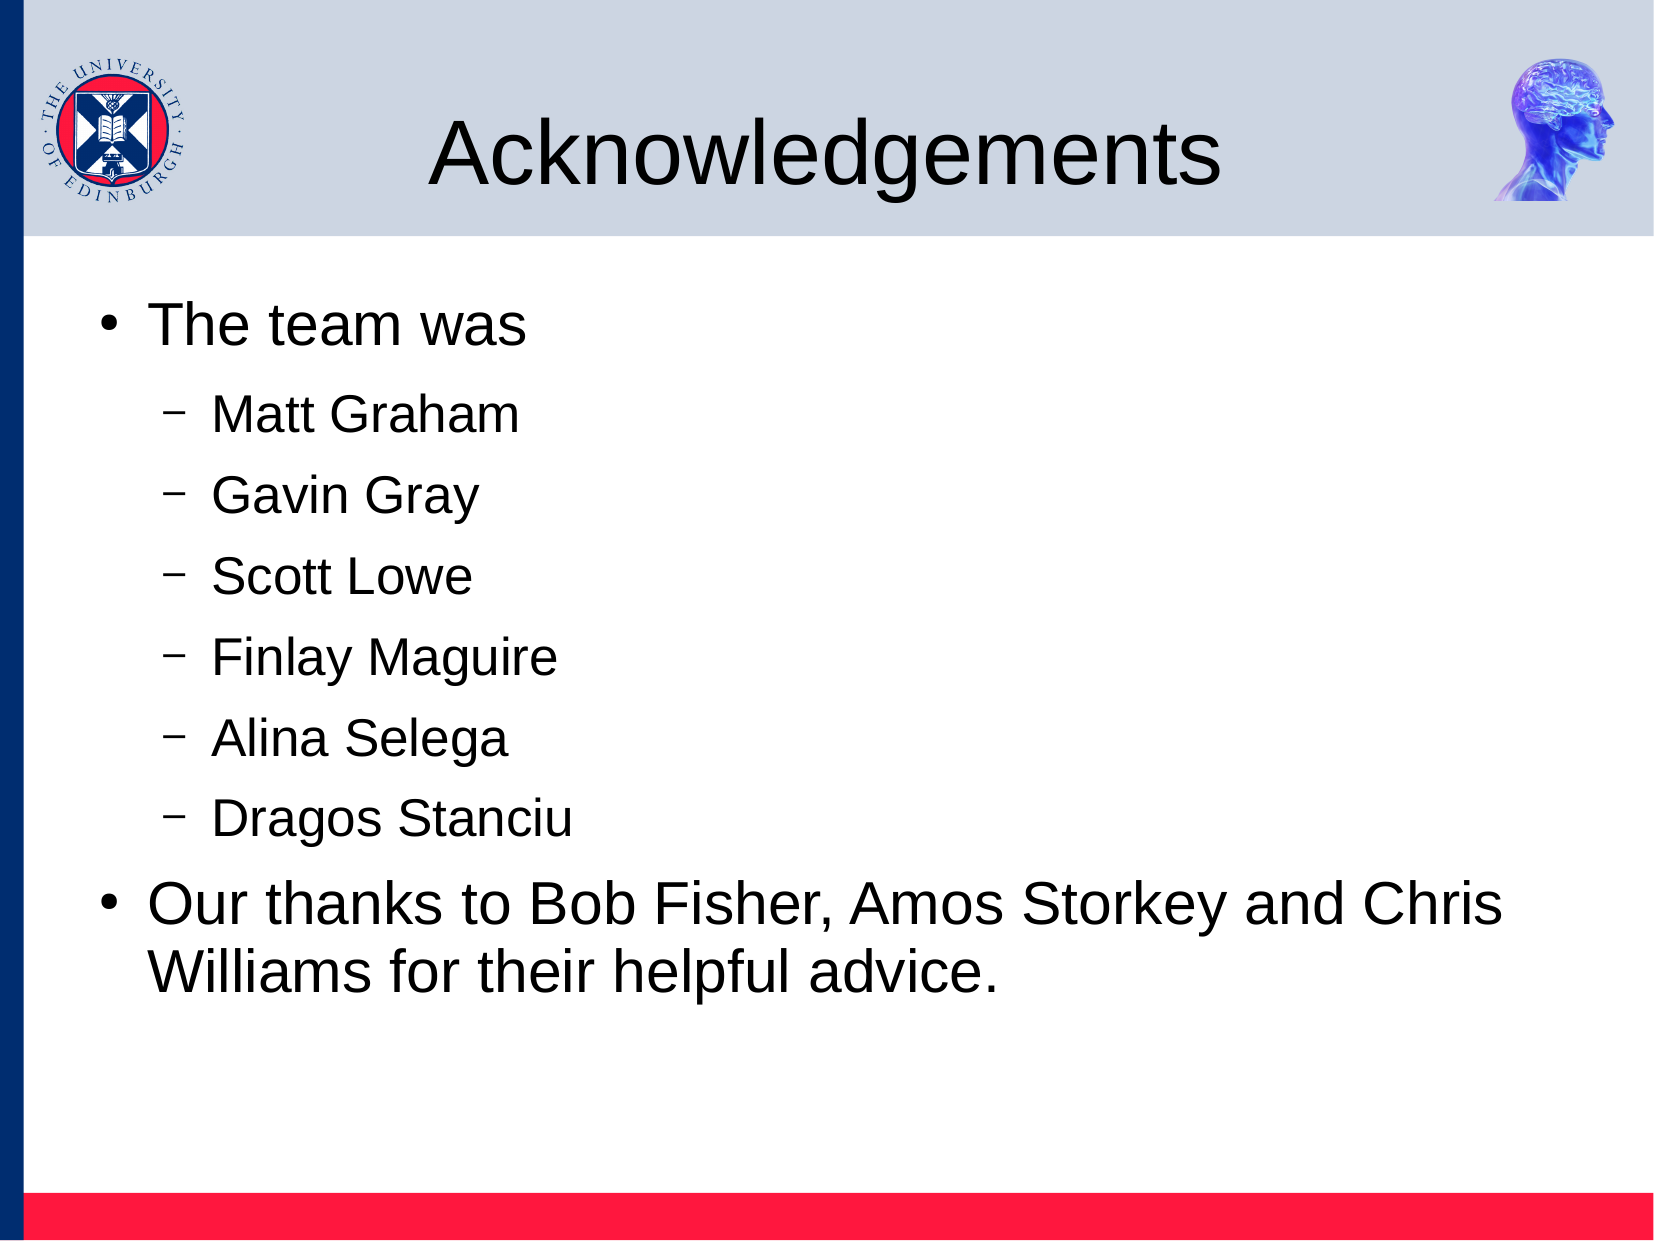

# Acknowledgements
The team was
Matt Graham
Gavin Gray
Scott Lowe
Finlay Maguire
Alina Selega
Dragos Stanciu
Our thanks to Bob Fisher, Amos Storkey and Chris Williams for their helpful advice.